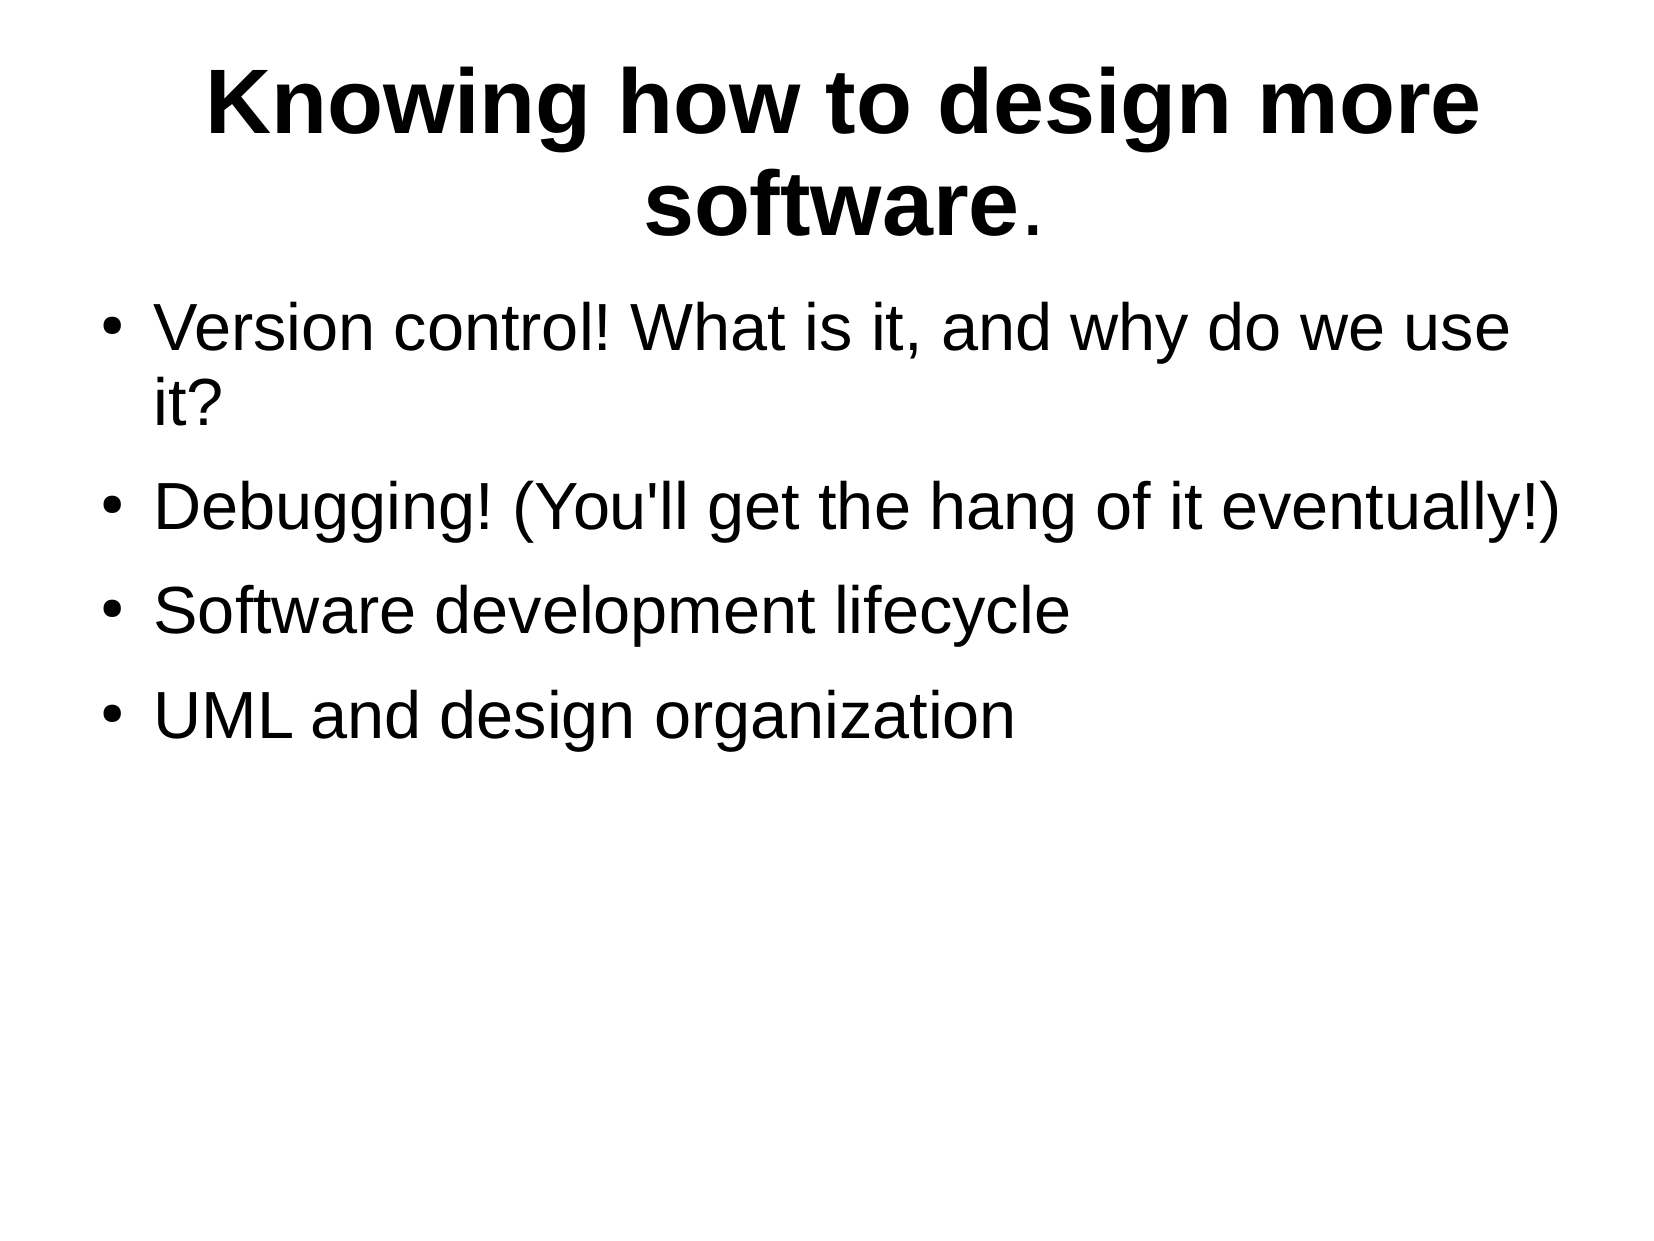

# Knowing how to design more software.
Version control! What is it, and why do we use it?
Debugging! (You'll get the hang of it eventually!)
Software development lifecycle
UML and design organization